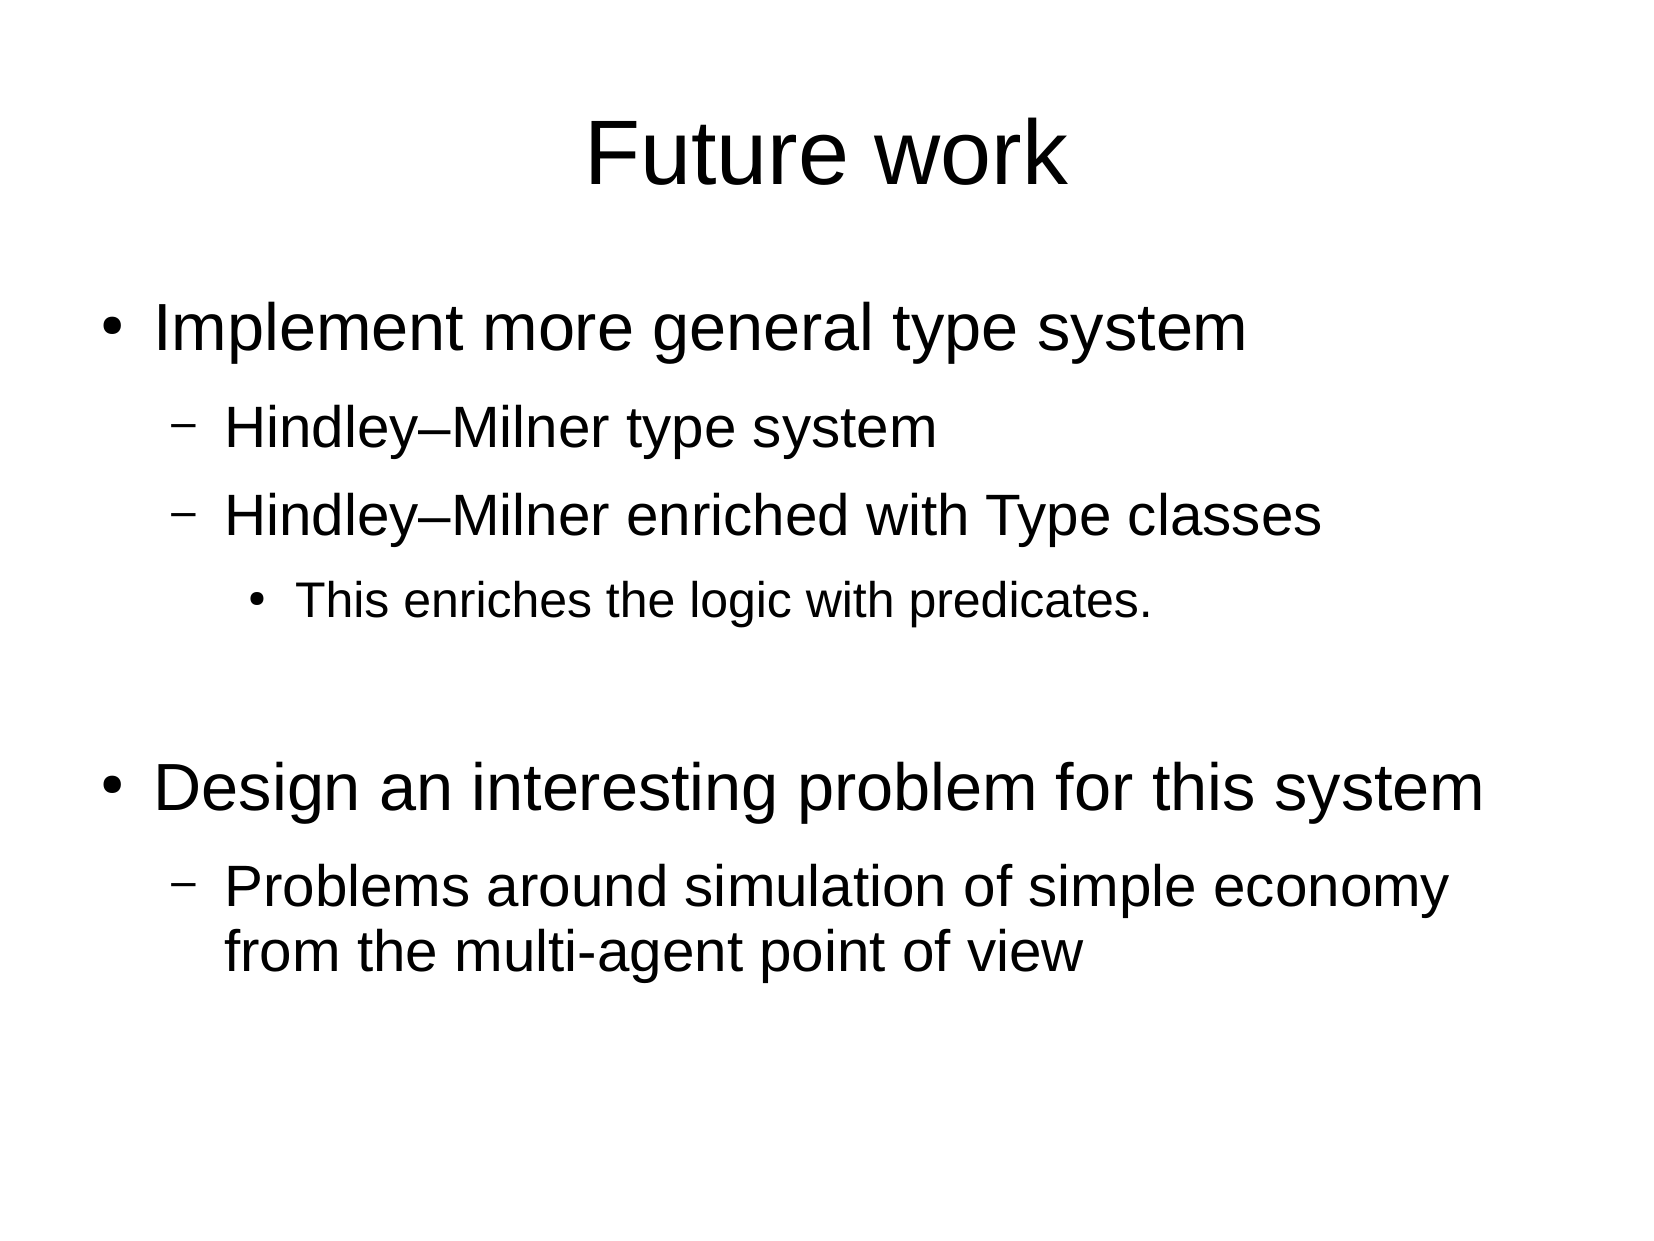

# Future work
Implement more general type system
Hindley–Milner type system
Hindley–Milner enriched with Type classes
This enriches the logic with predicates.
Design an interesting problem for this system
Problems around simulation of simple economy from the multi-agent point of view